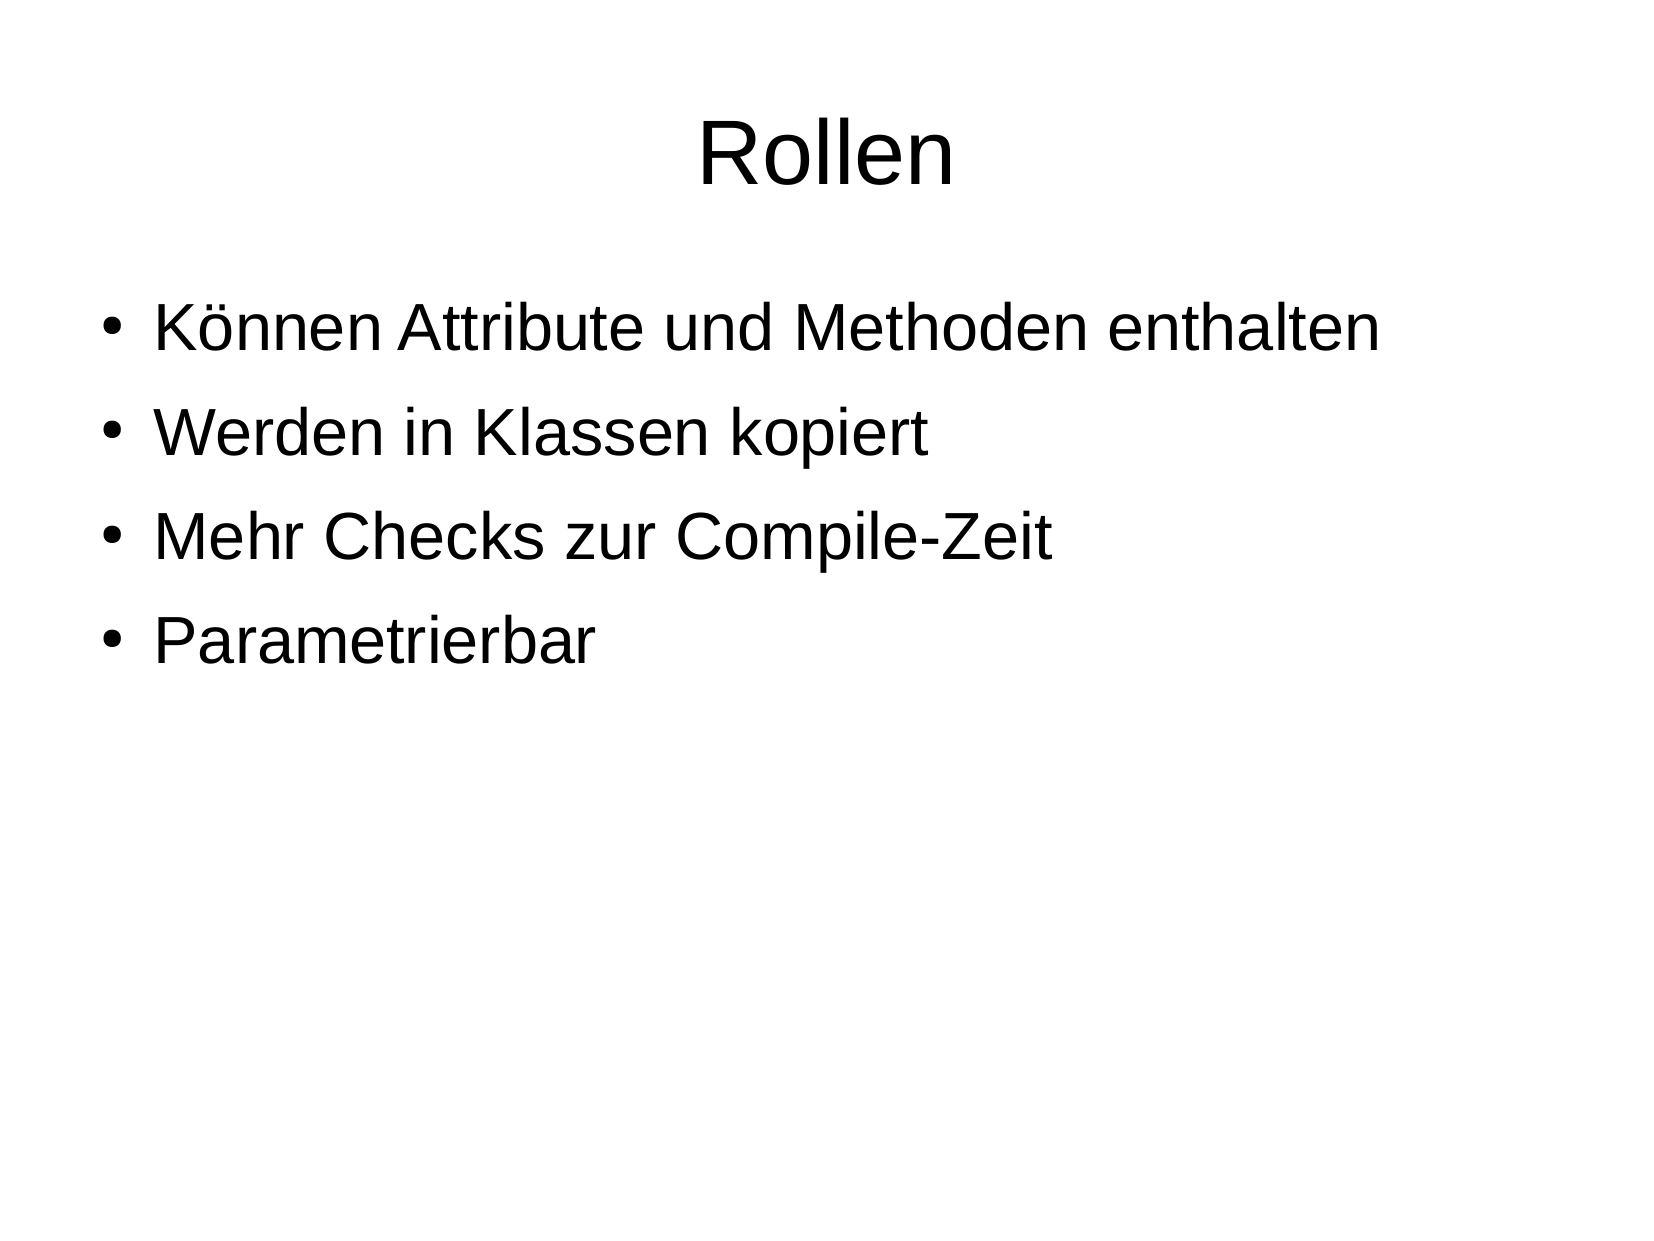

# Rollen
Können Attribute und Methoden enthalten
Werden in Klassen kopiert
Mehr Checks zur Compile-Zeit
Parametrierbar